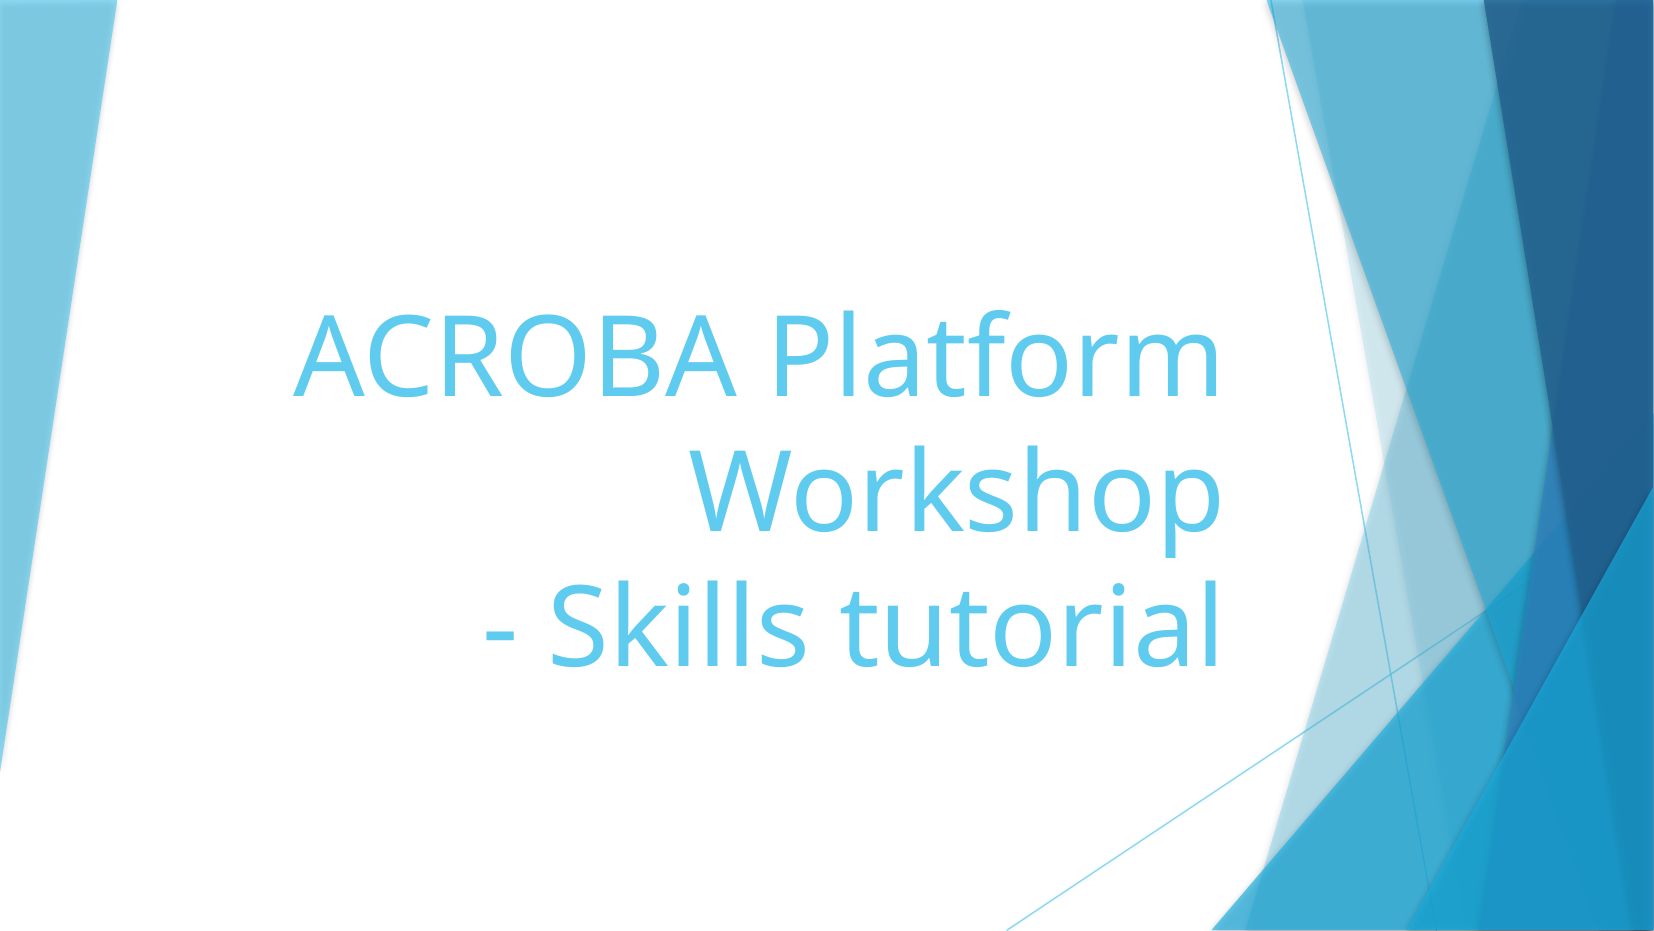

# ACROBA Platform Workshop - Skills tutorial